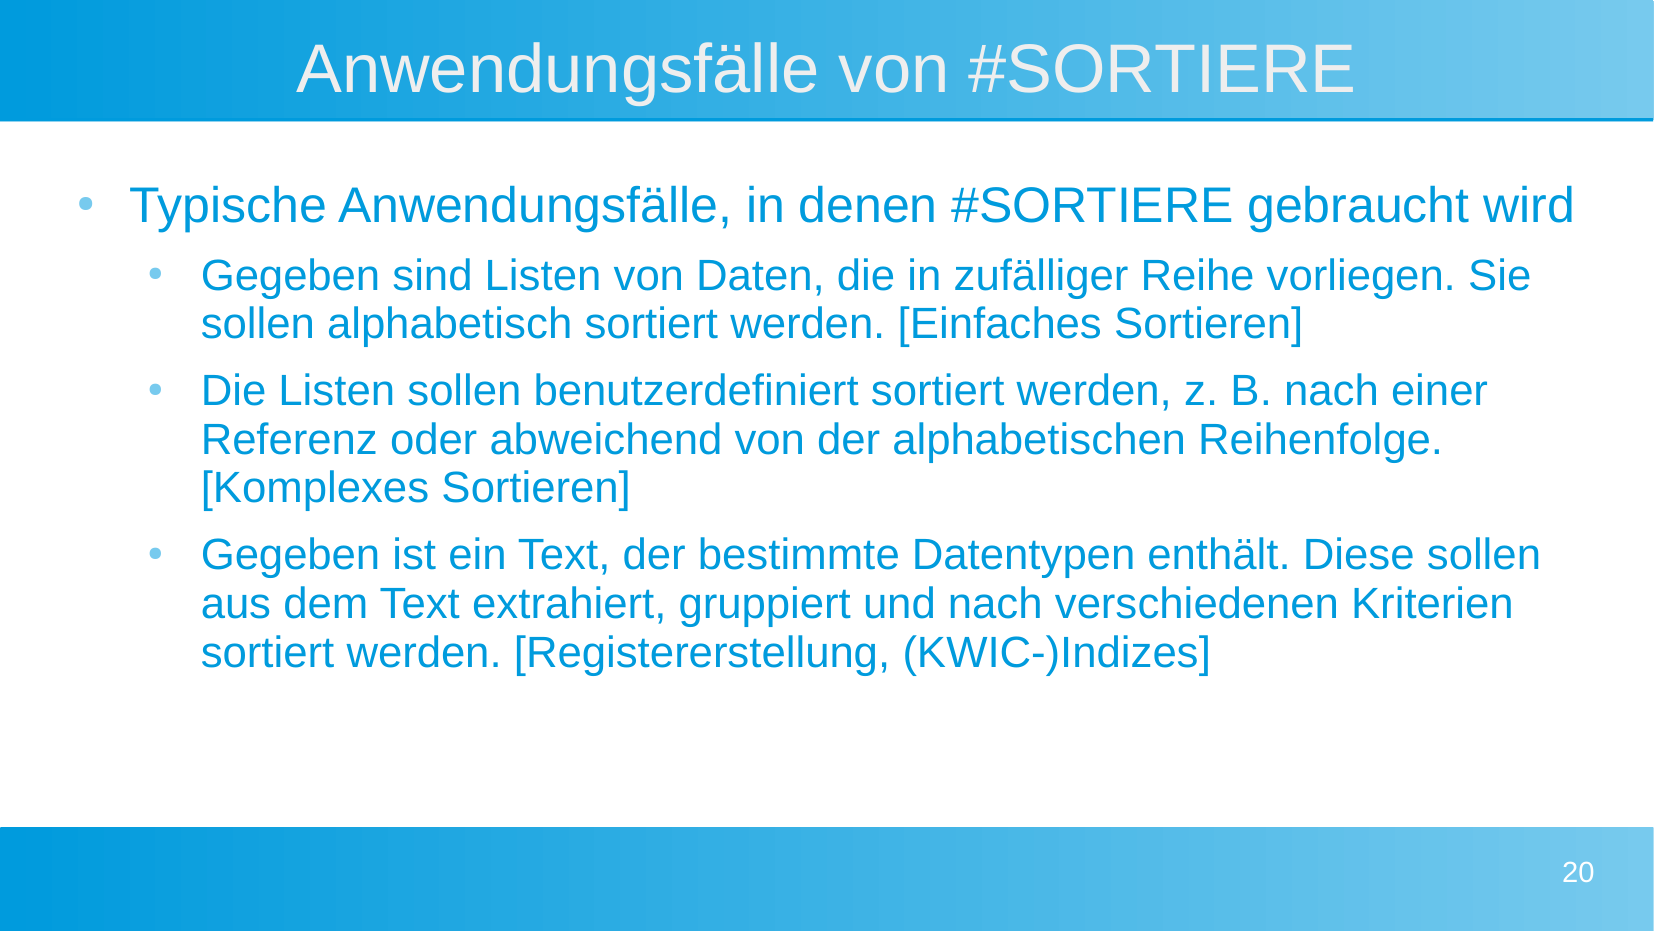

# Anwendungsfälle von #SORTIERE
Typische Anwendungsfälle, in denen #SORTIERE gebraucht wird
Gegeben sind Listen von Daten, die in zufälliger Reihe vorliegen. Sie sollen alphabetisch sortiert werden. [Einfaches Sortieren]
Die Listen sollen benutzerdefiniert sortiert werden, z. B. nach einer Referenz oder abweichend von der alphabetischen Reihenfolge. [Komplexes Sortieren]
Gegeben ist ein Text, der bestimmte Datentypen enthält. Diese sollen aus dem Text extrahiert, gruppiert und nach verschiedenen Kriterien sortiert werden. [Registererstellung, (KWIC-)Indizes]
20